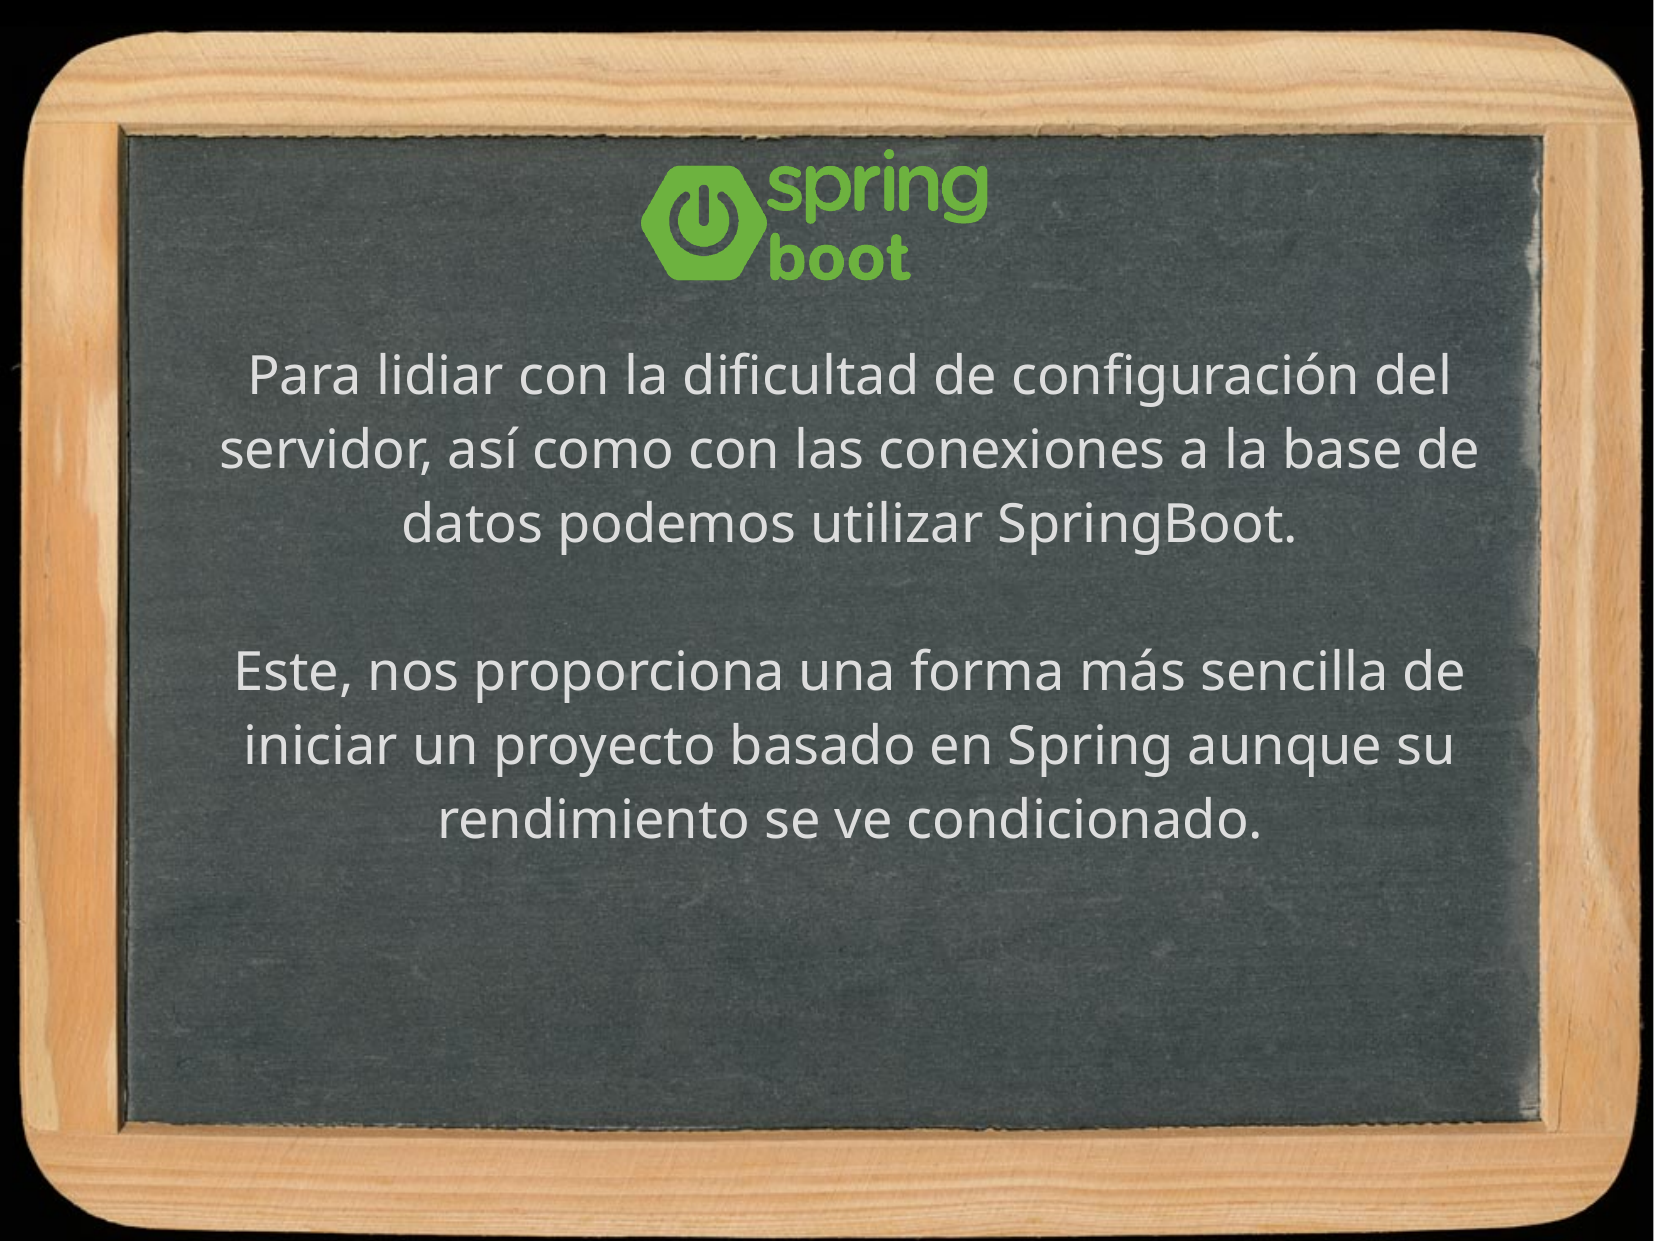

Para lidiar con la dificultad de configuración del servidor, así como con las conexiones a la base de datos podemos utilizar SpringBoot.
Este, nos proporciona una forma más sencilla de iniciar un proyecto basado en Spring aunque su rendimiento se ve condicionado.